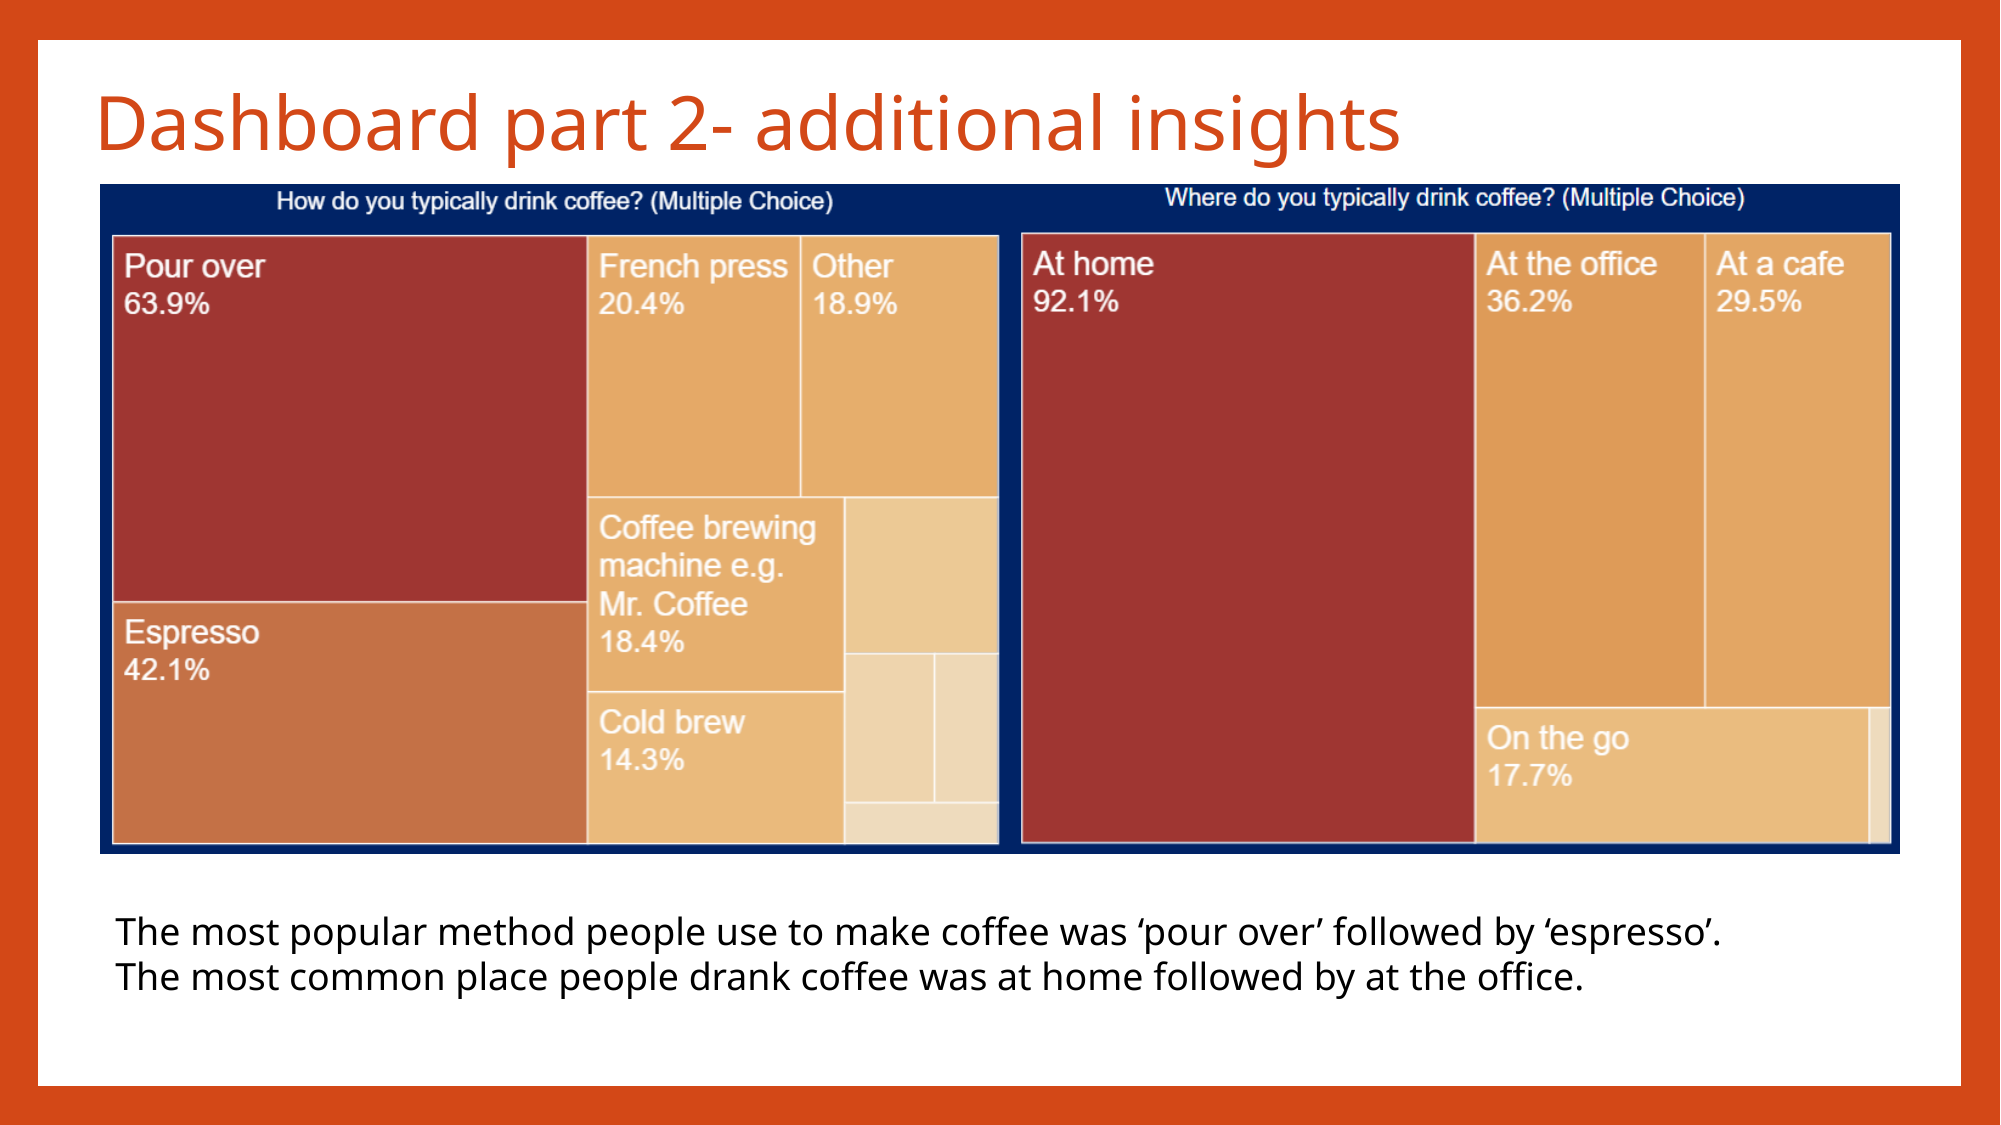

# Dashboard part 2- additional insights
The most popular method people use to make coffee was ‘pour over’ followed by ‘espresso’.
The most common place people drank coffee was at home followed by at the office.